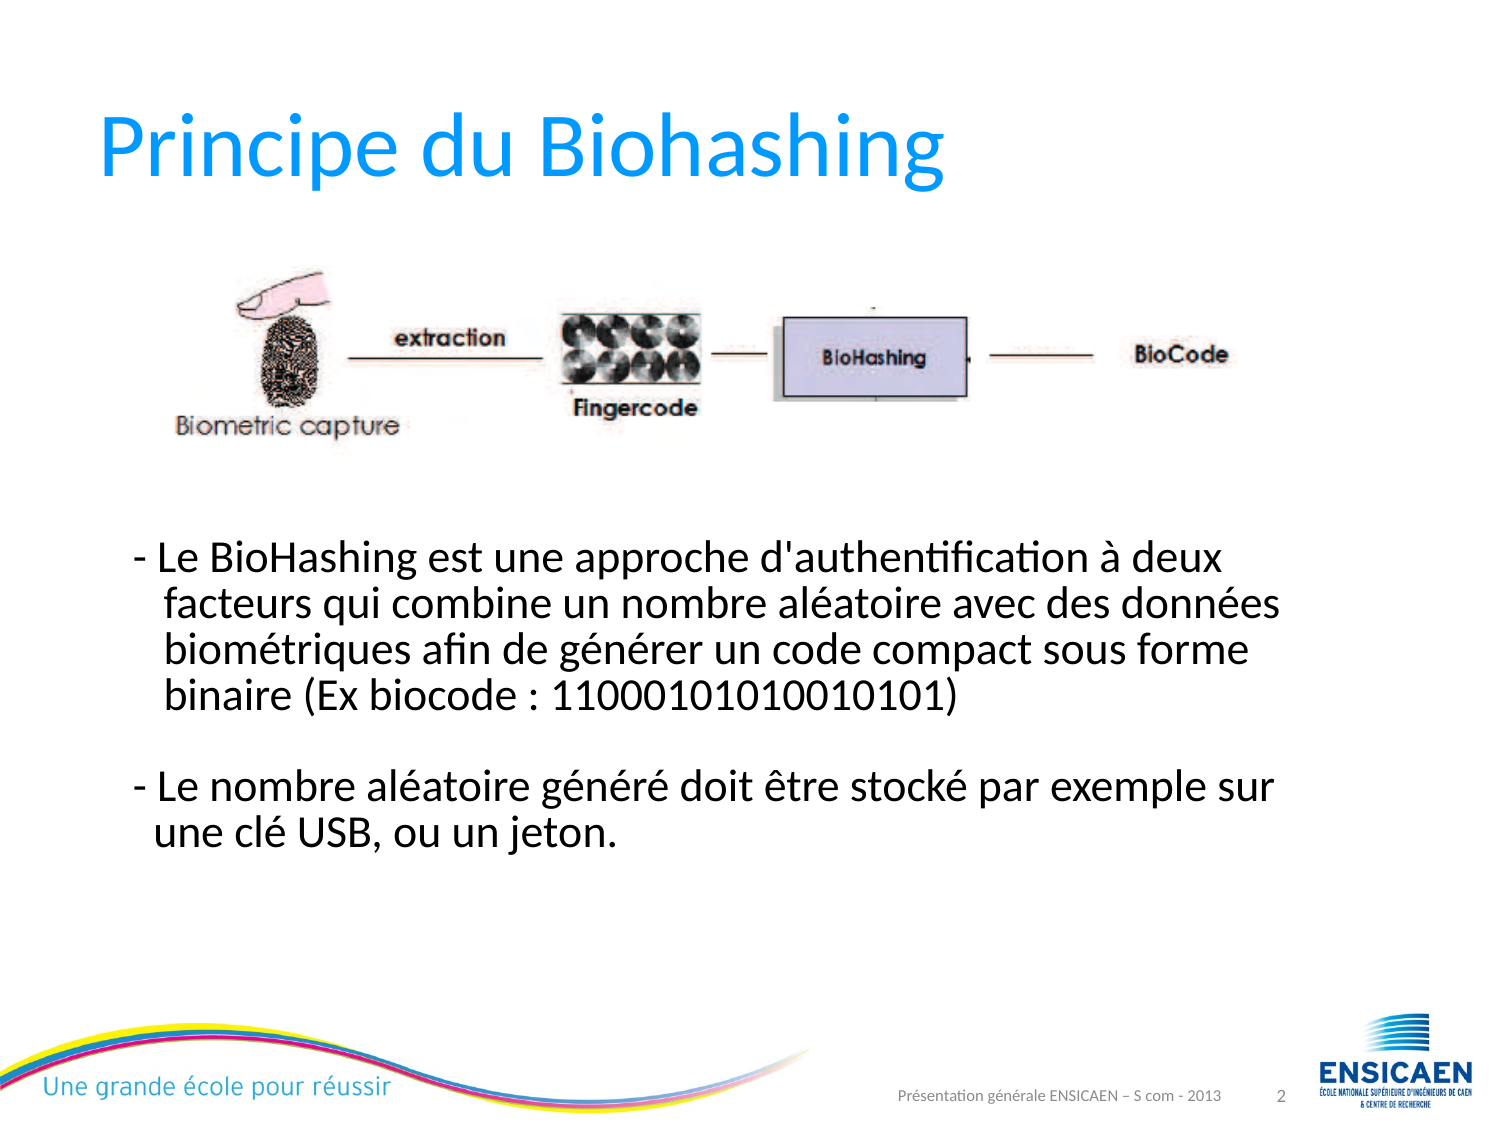

Principe du Biohashing
#
- Le BioHashing est une approche d'authentification à deux
 facteurs qui combine un nombre aléatoire avec des données
 biométriques afin de générer un code compact sous forme
 binaire (Ex biocode : 11000101010010101)
- Le nombre aléatoire généré doit être stocké par exemple sur
 une clé USB, ou un jeton.